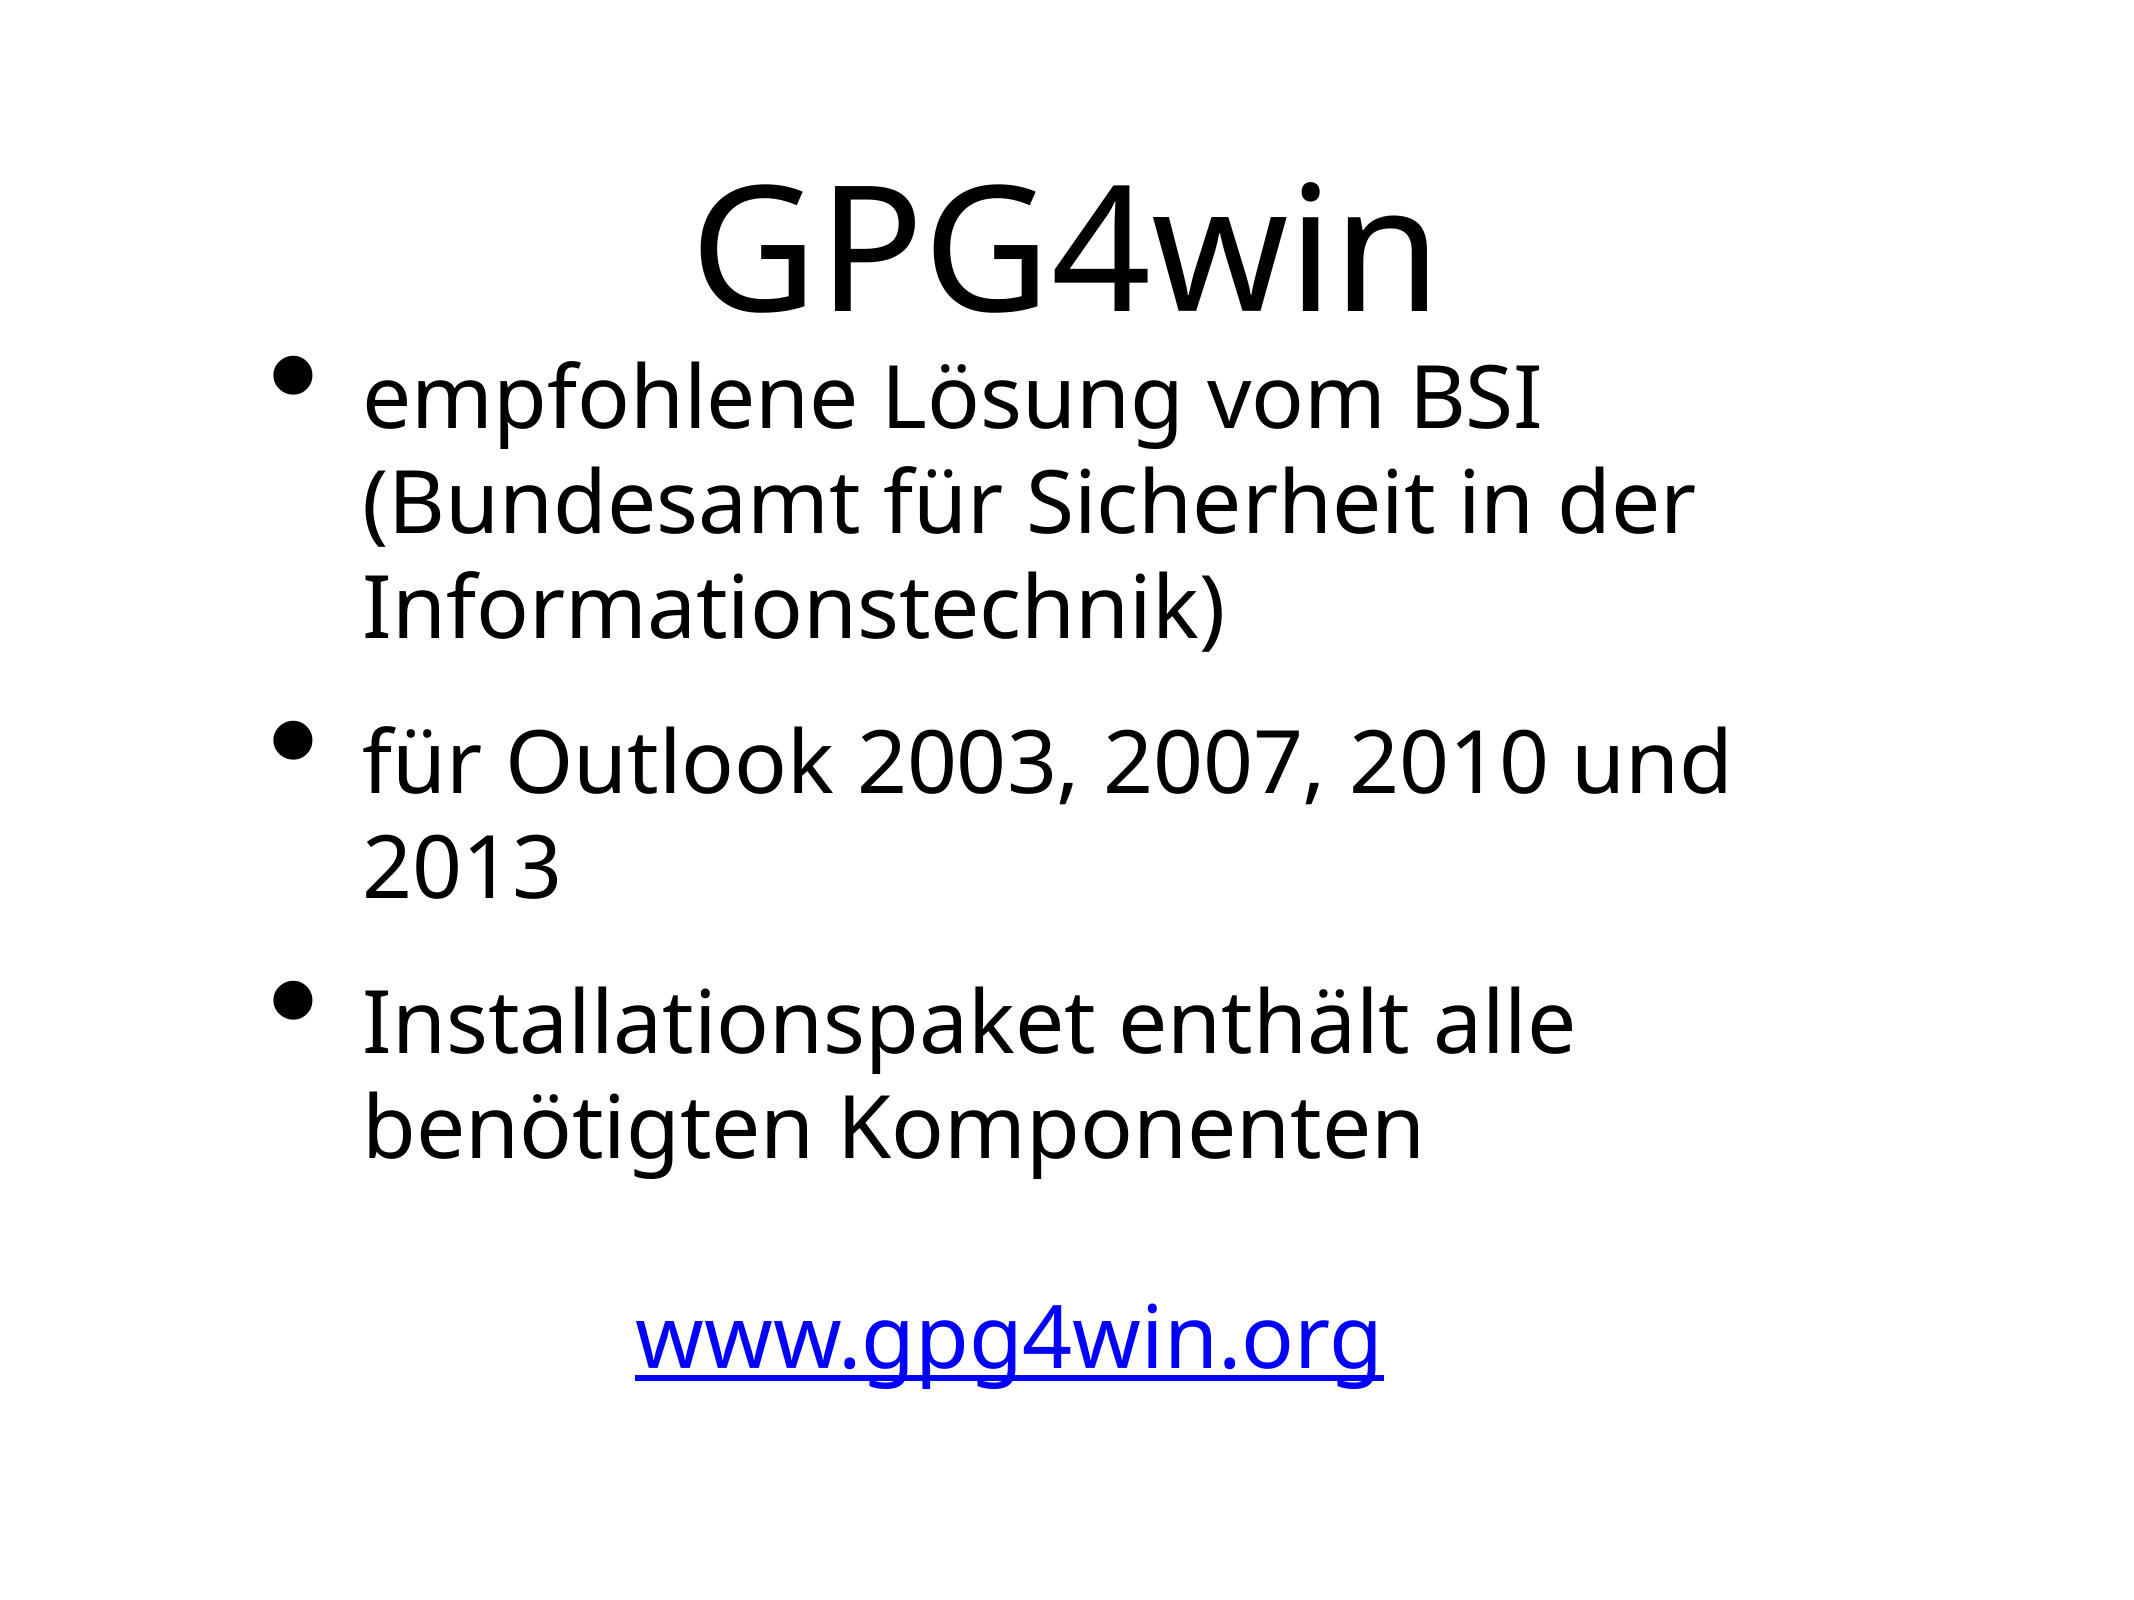

# GPG4win
empfohlene Lösung vom BSI (Bundesamt für Sicherheit in der Informationstechnik)
für Outlook 2003, 2007, 2010 und 2013
Installationspaket enthält alle benötigten Komponenten
 www.gpg4win.org